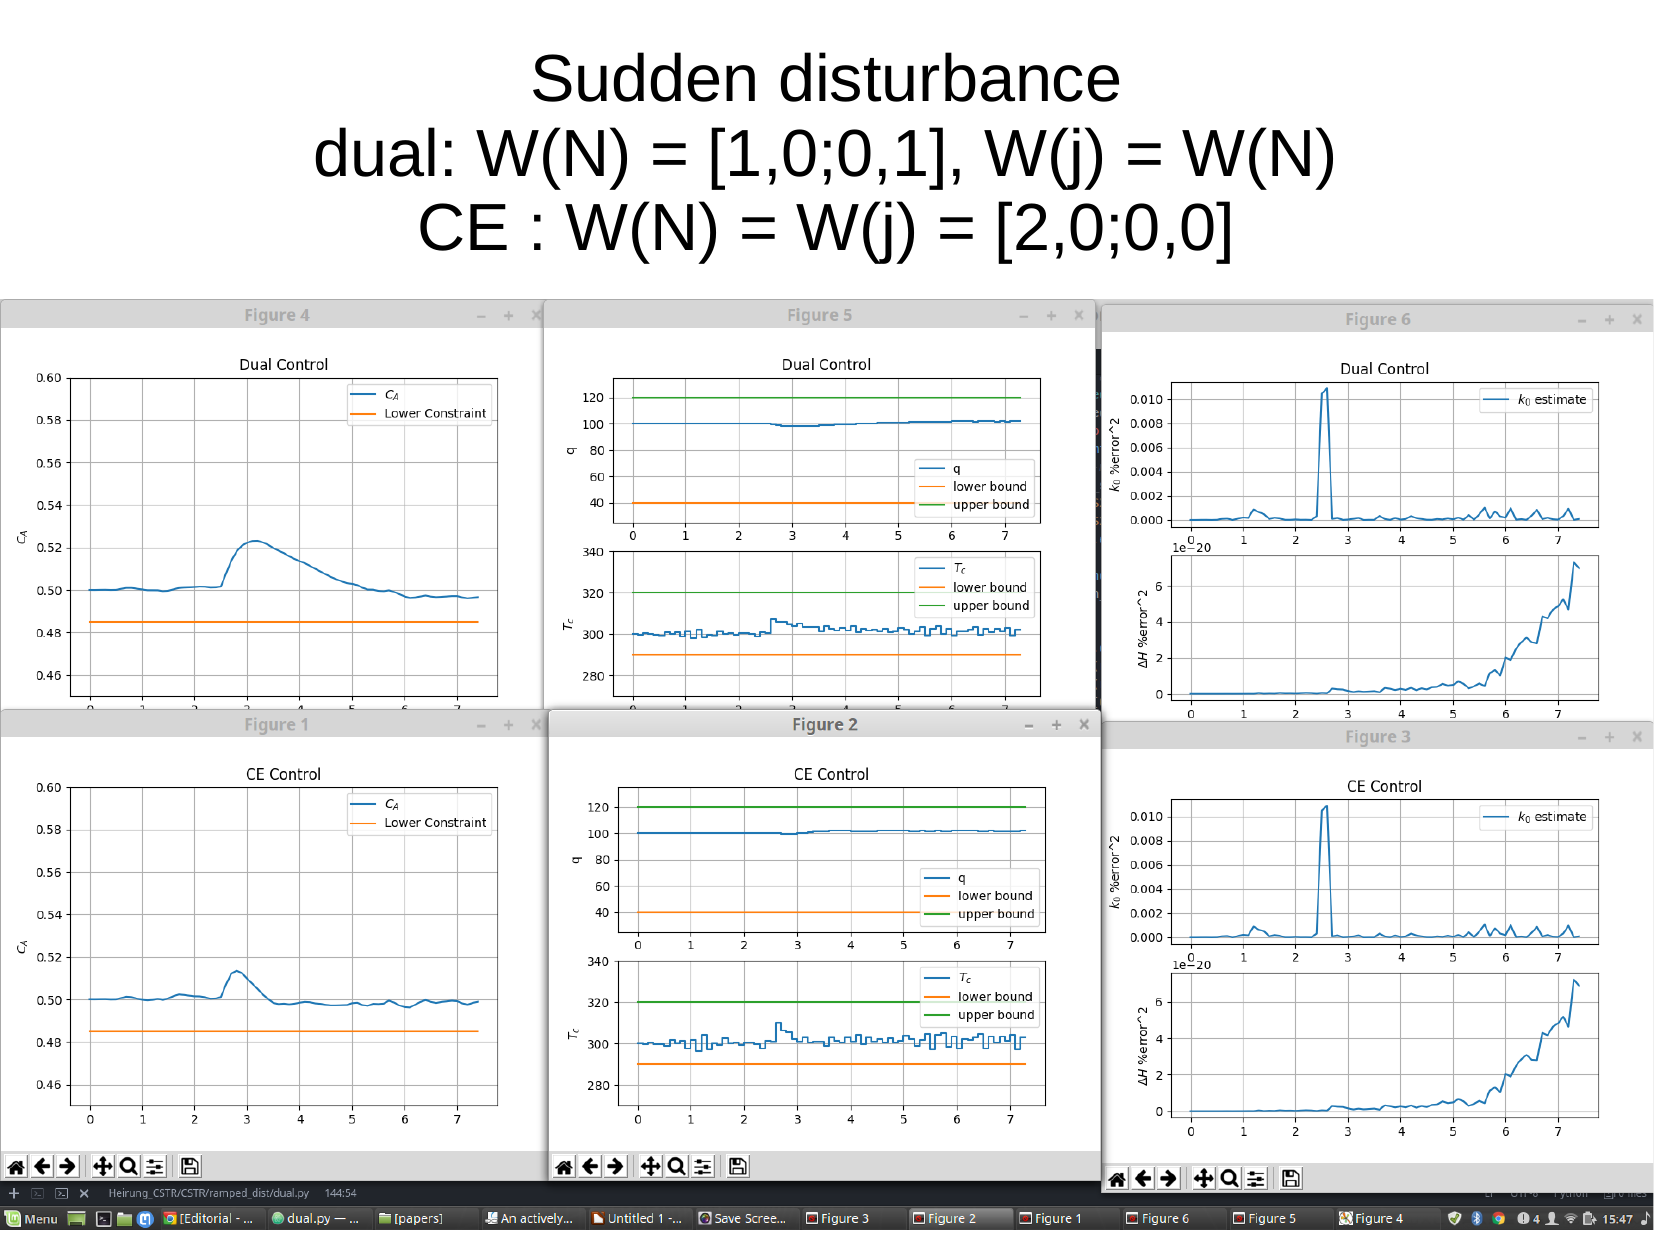

# Sudden disturbance dual: W(N) = [1,0;0,1], W(j) = W(N) CE : W(N) = W(j) = [2,0;0,0]